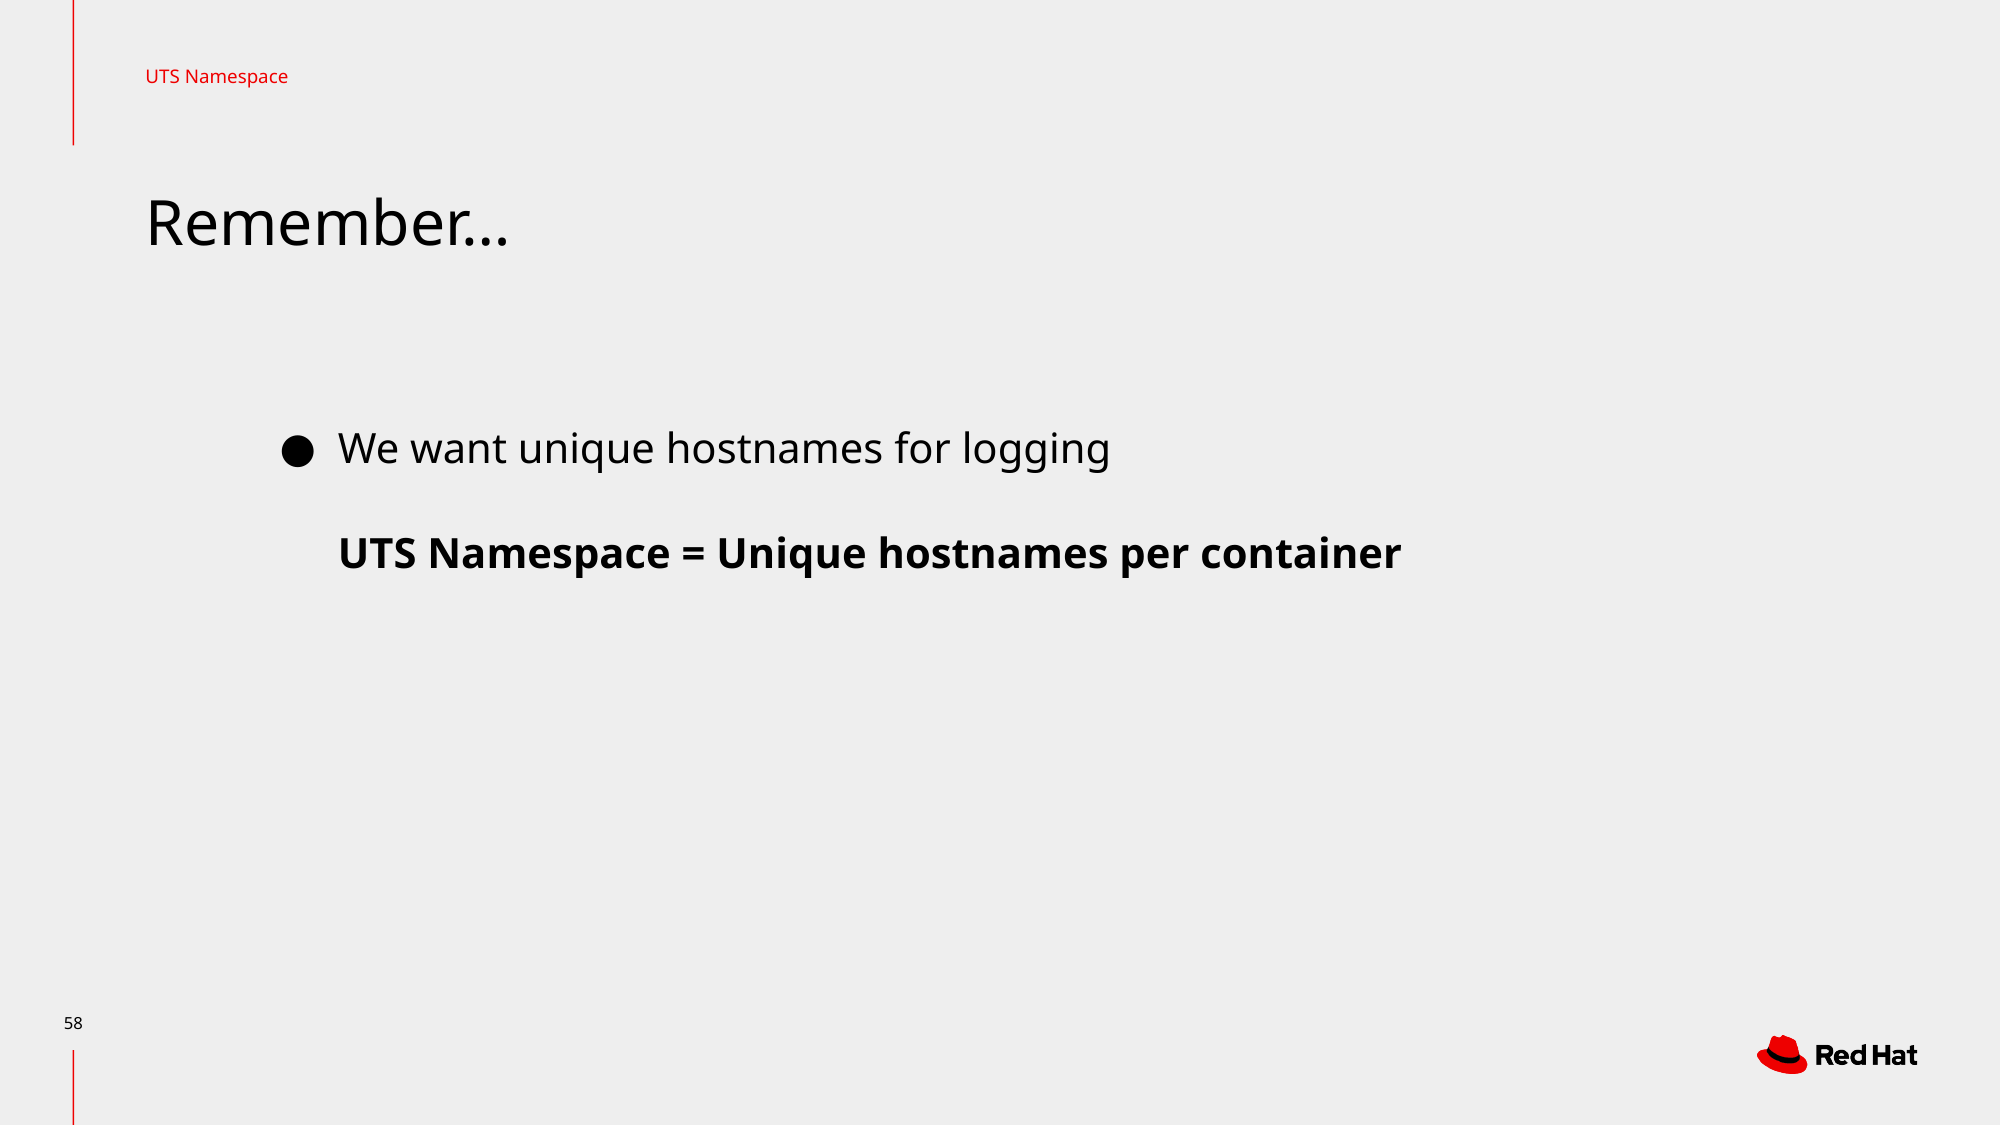

# UTS Namespace
Remember…
We want unique hostnames for logging
UTS Namespace = Unique hostnames per container